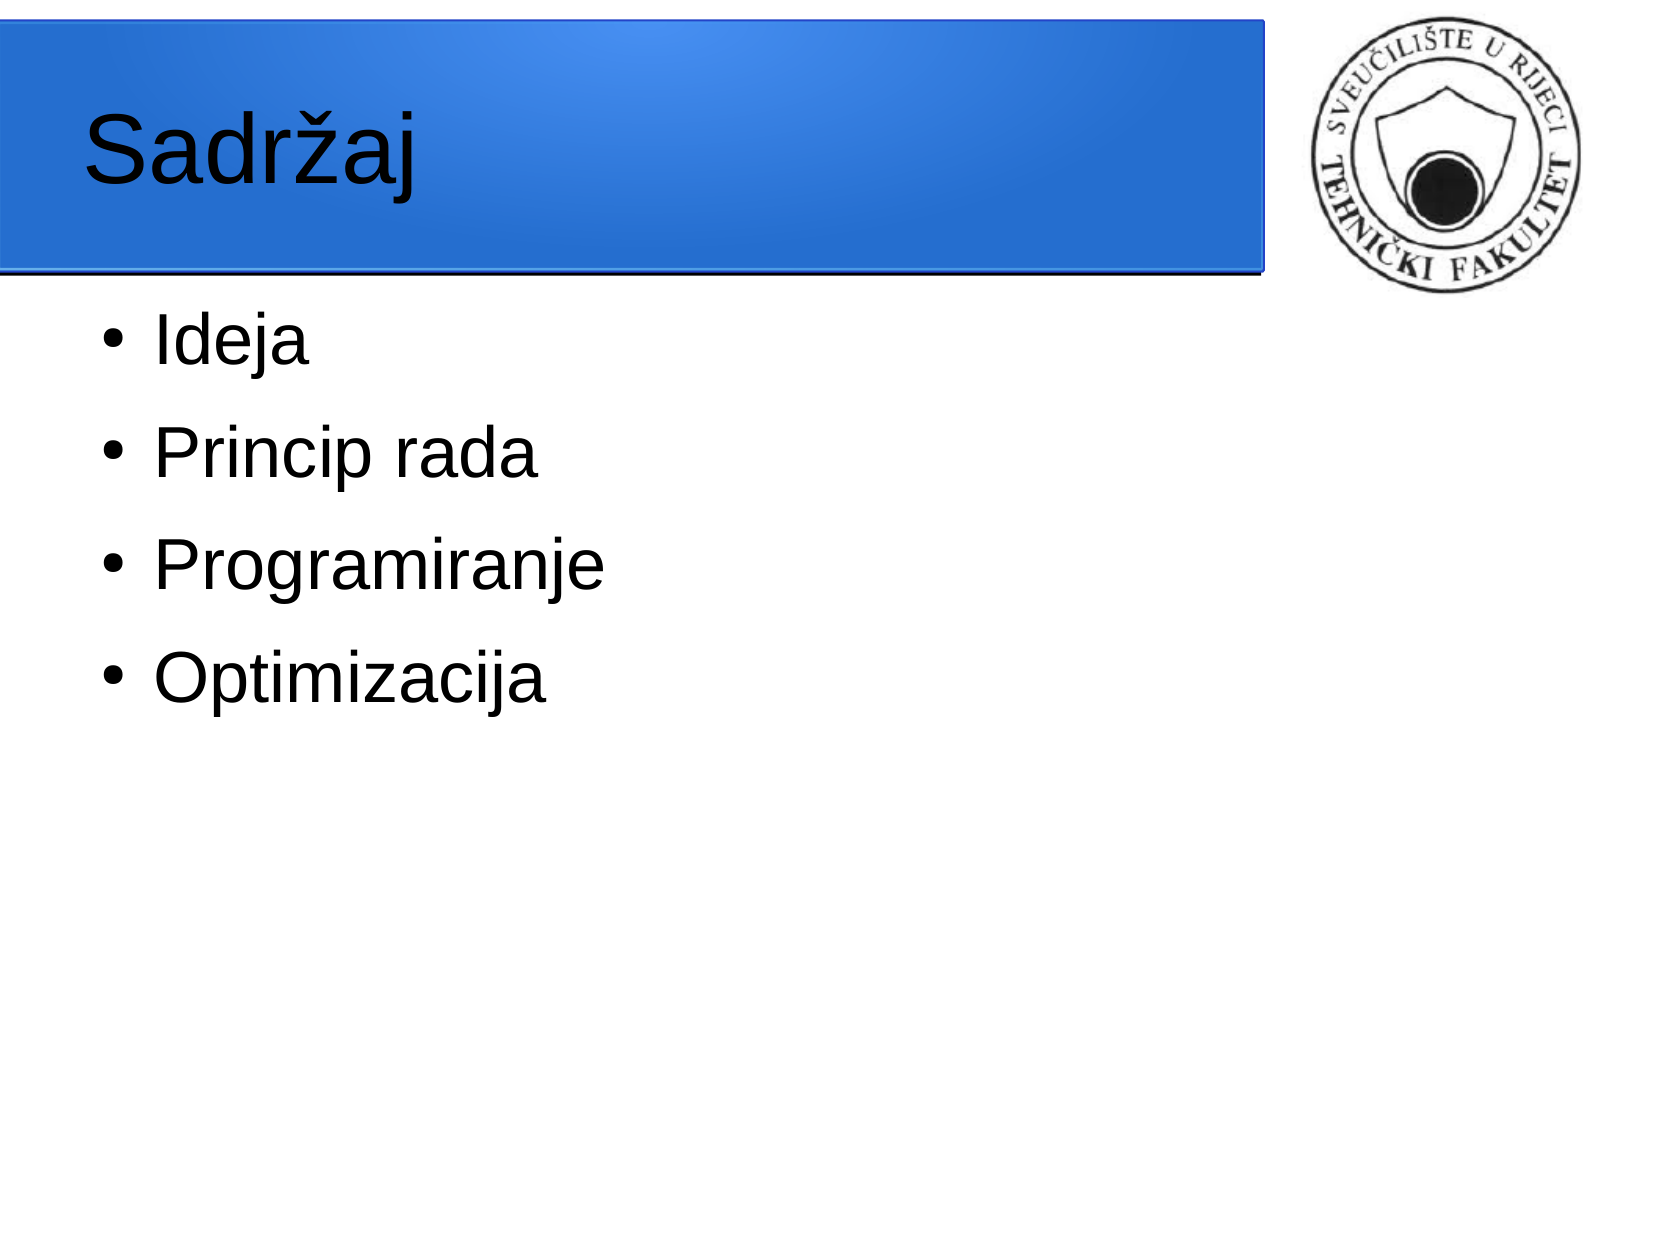

# Sadržaj
Ideja
Princip rada
Programiranje
Optimizacija